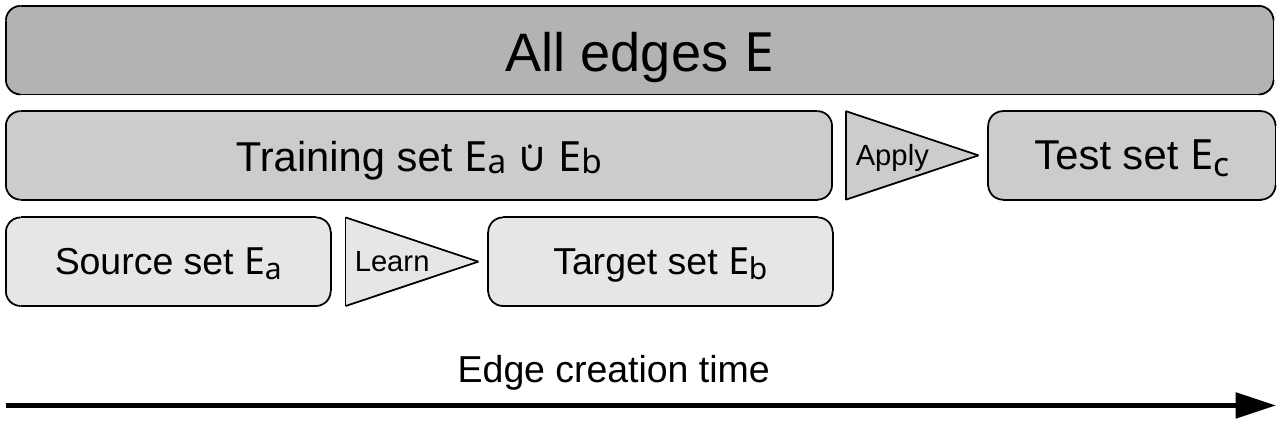

All edges E
Training set Ea ∪ Eb
Apply
Test set Ec
˙
Source set Ea
Learn
Target set Eb
Edge creation time